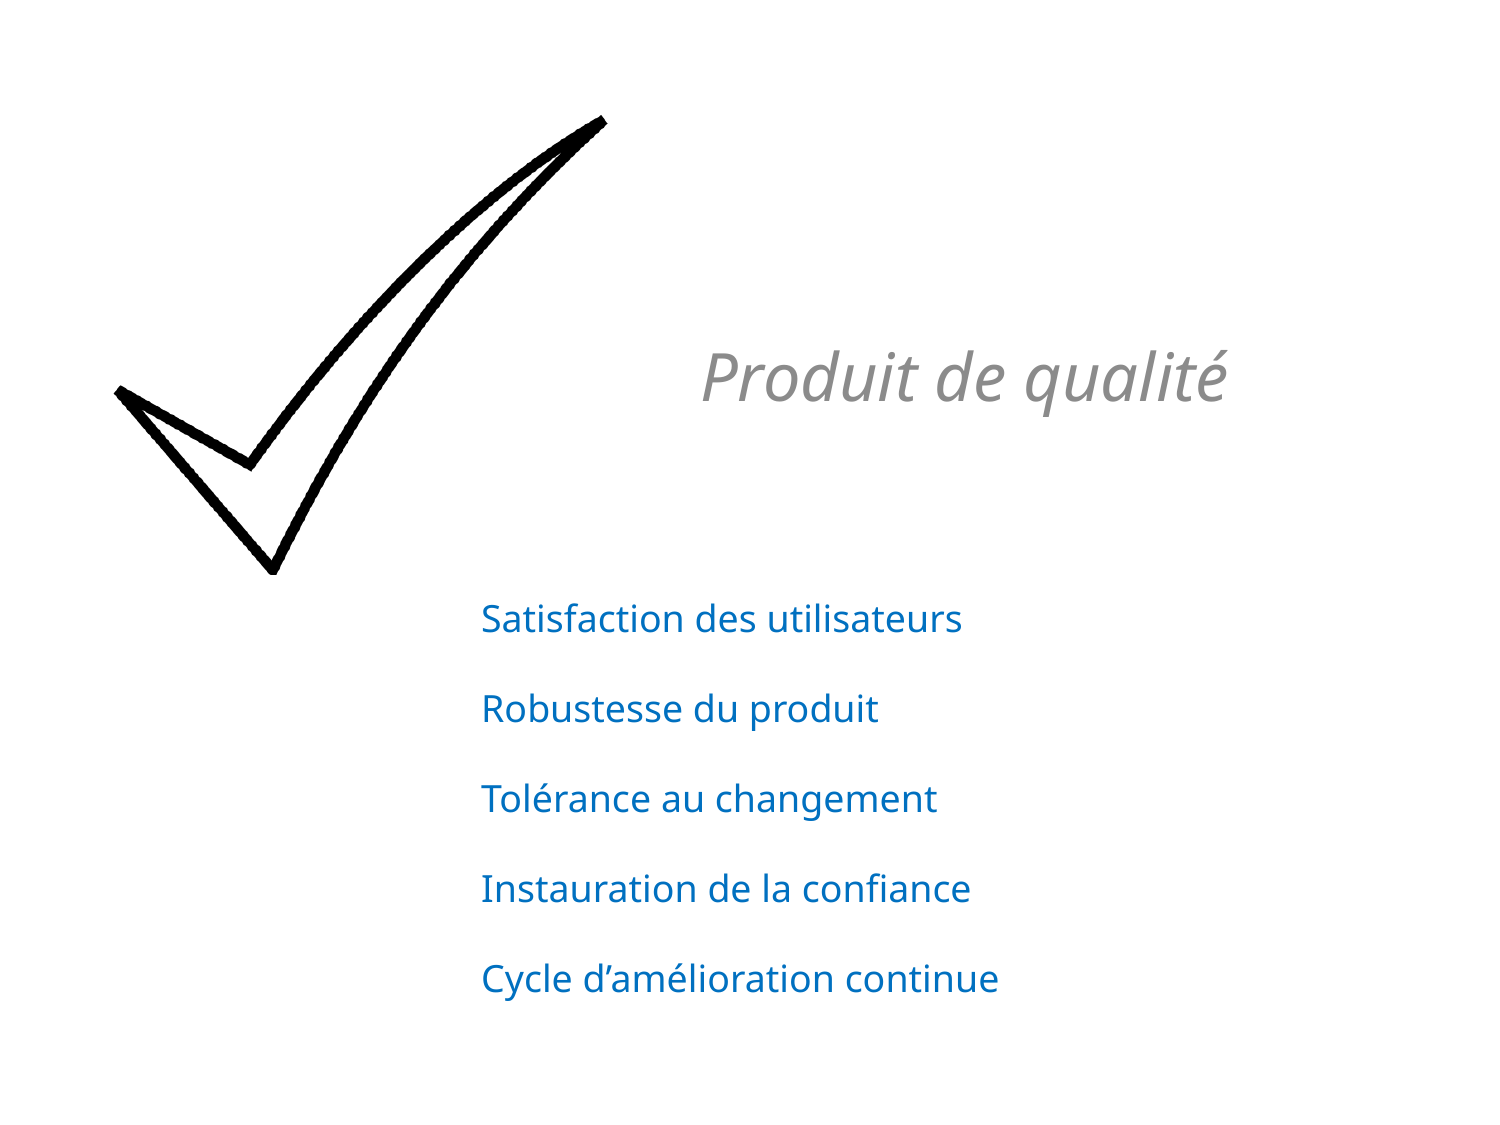

Produit de qualité
Satisfaction des utilisateurs
Robustesse du produit
Tolérance au changement
Instauration de la confiance
Cycle d’amélioration continue